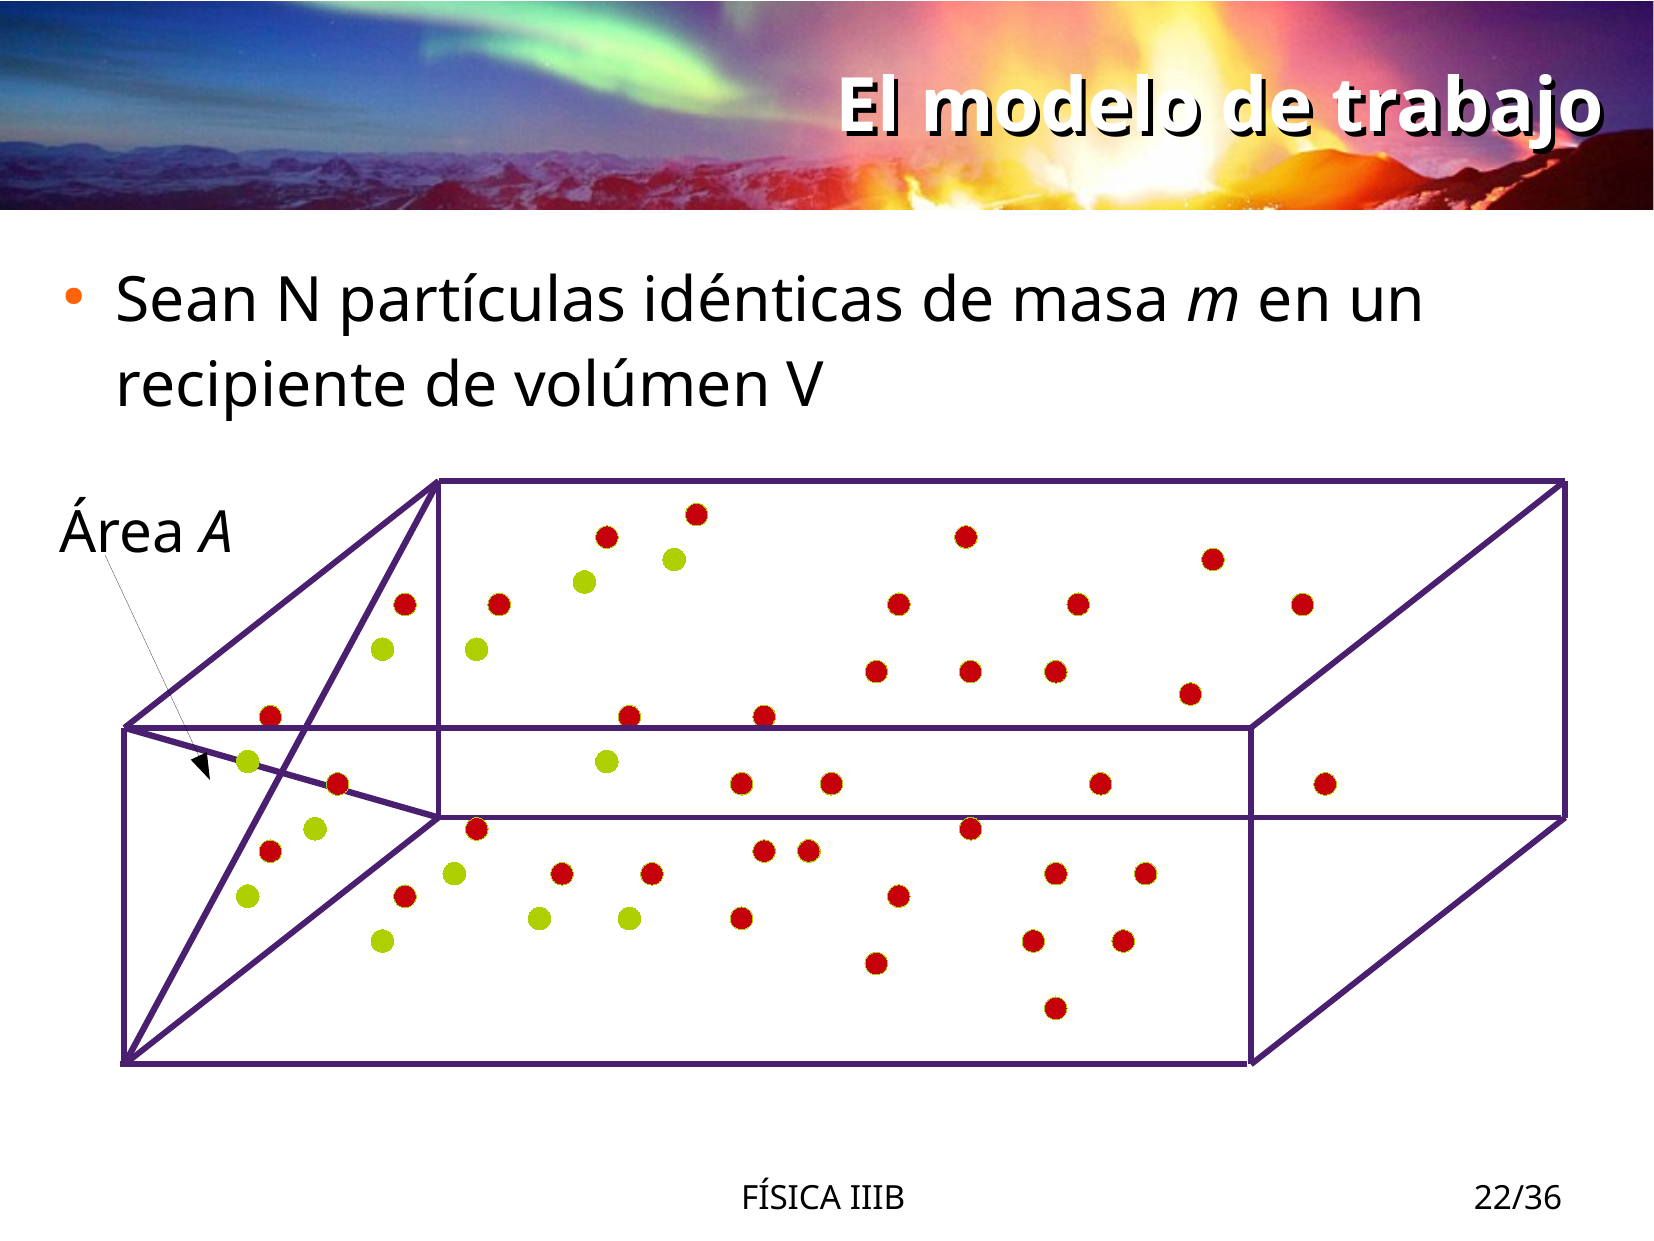

# El modelo de trabajo
Sean N partículas idénticas de masa m en un recipiente de volúmen V
Área A
FÍSICA IIIB
22